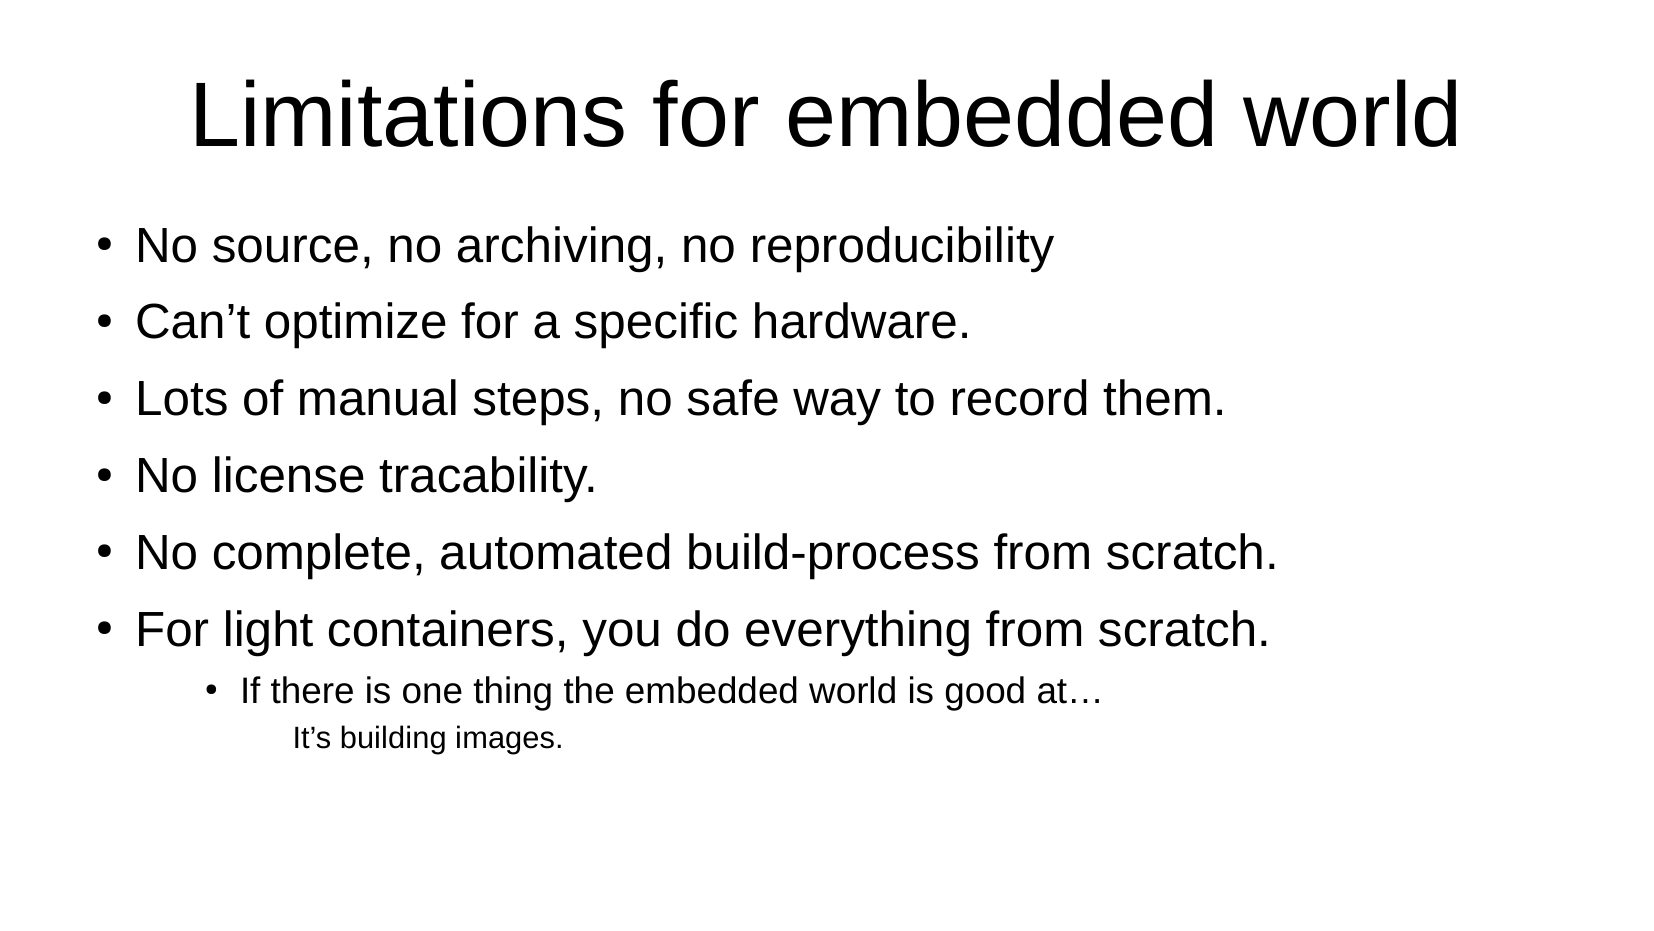

# Limitations for embedded world
No source, no archiving, no reproducibility
Can’t optimize for a specific hardware.
Lots of manual steps, no safe way to record them.
No license tracability.
No complete, automated build-process from scratch.
For light containers, you do everything from scratch.
If there is one thing the embedded world is good at…
It’s building images.